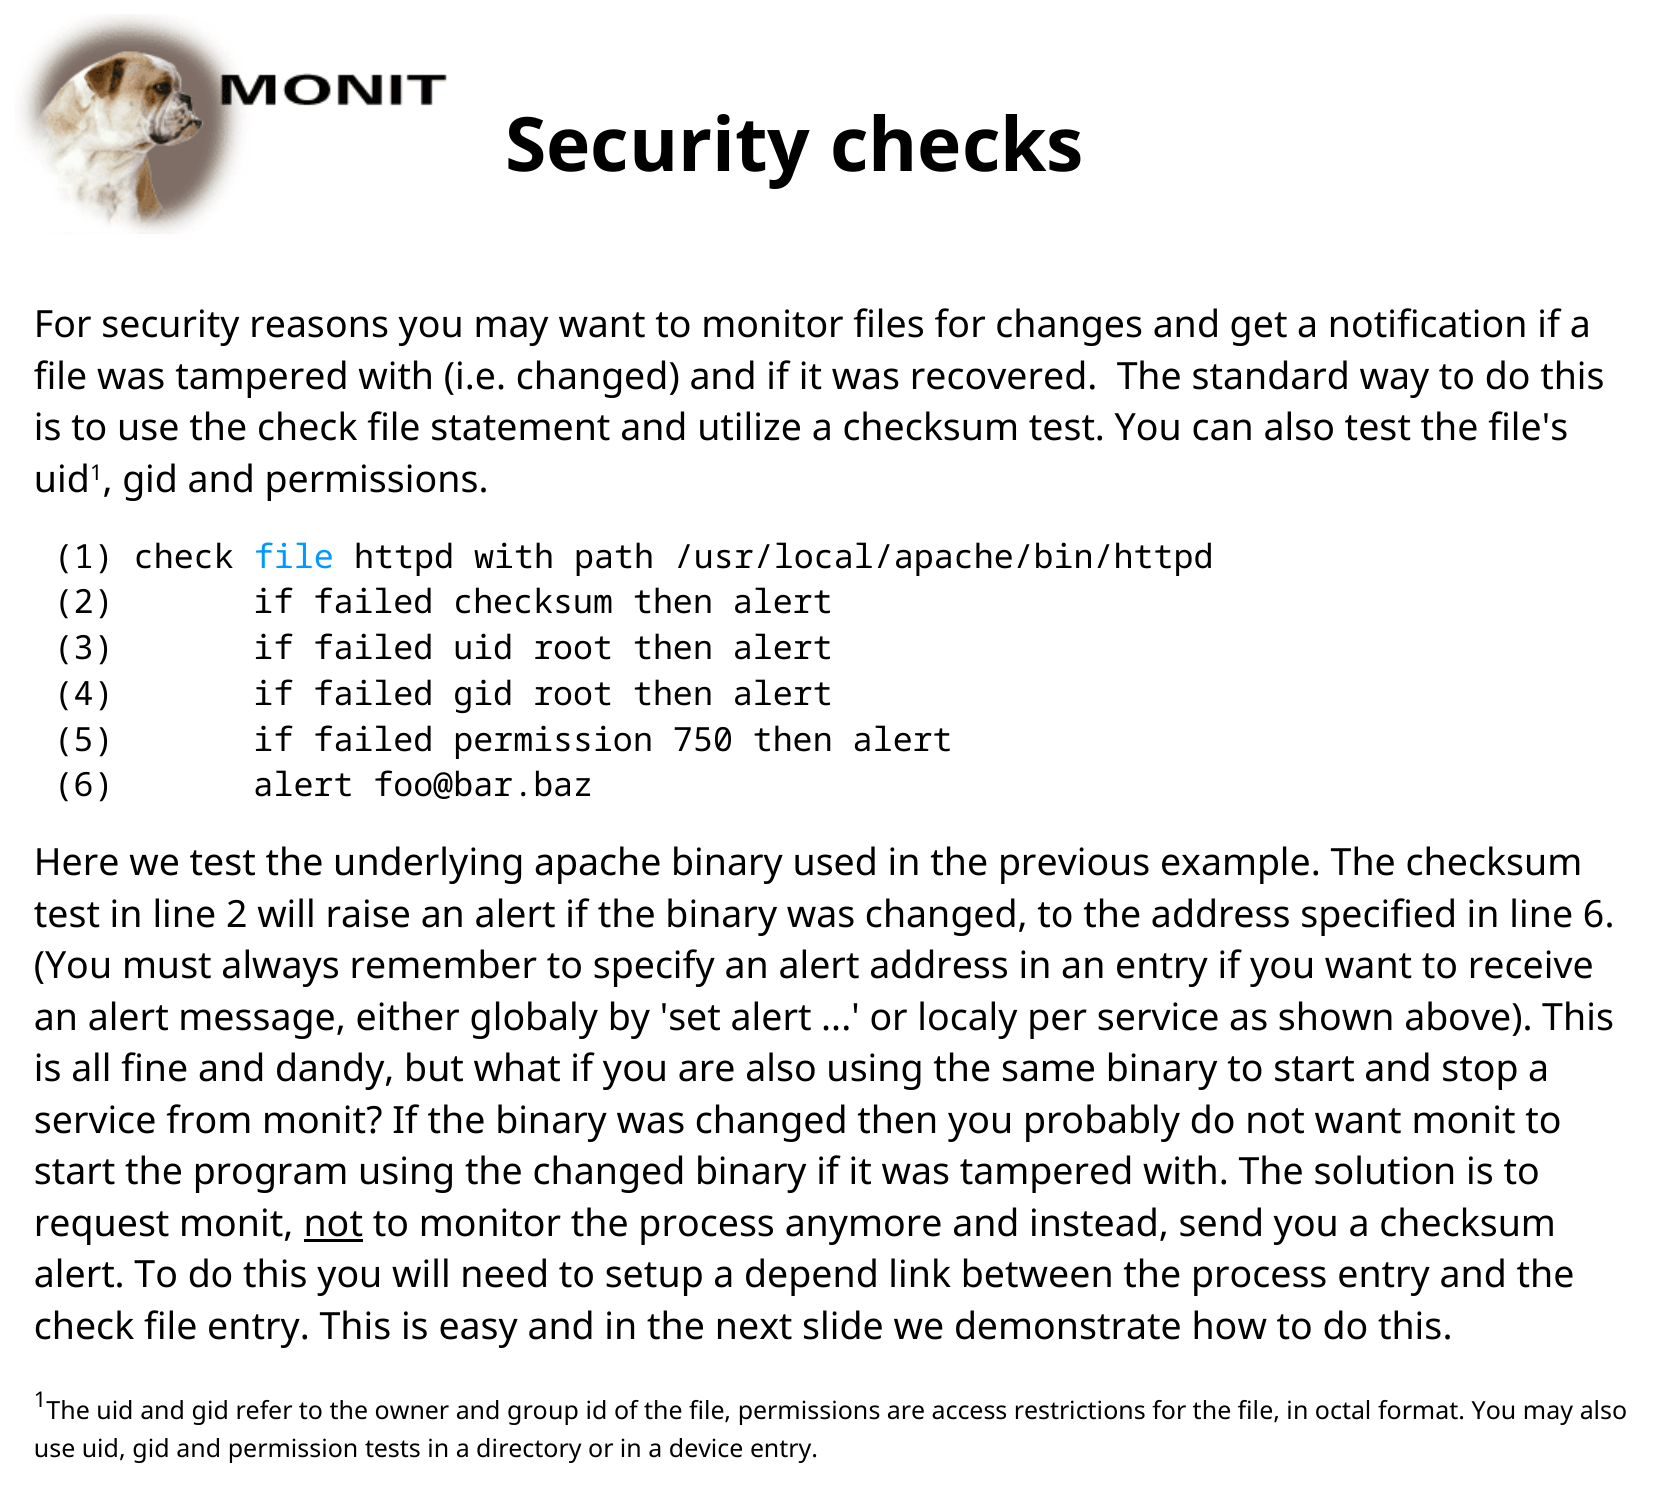

# Security checks
For security reasons you may want to monitor files for changes and get a notification if a file was tampered with (i.e. changed) and if it was recovered. The standard way to do this is to use the check file statement and utilize a checksum test. You can also test the file's uid1, gid and permissions.
 (1) check file httpd with path /usr/local/apache/bin/httpd
 (2) if failed checksum then alert
 (3) if failed uid root then alert
 (4) if failed gid root then alert
 (5) if failed permission 750 then alert
 (6) alert foo@bar.baz
Here we test the underlying apache binary used in the previous example. The checksum test in line 2 will raise an alert if the binary was changed, to the address specified in line 6. (You must always remember to specify an alert address in an entry if you want to receive an alert message, either globaly by 'set alert ...' or localy per service as shown above). This is all fine and dandy, but what if you are also using the same binary to start and stop a service from monit? If the binary was changed then you probably do not want monit to start the program using the changed binary if it was tampered with. The solution is to request monit, not to monitor the process anymore and instead, send you a checksum alert. To do this you will need to setup a depend link between the process entry and the check file entry. This is easy and in the next slide we demonstrate how to do this.
1The uid and gid refer to the owner and group id of the file, permissions are access restrictions for the file, in octal format. You may also use uid, gid and permission tests in a directory or in a device entry.